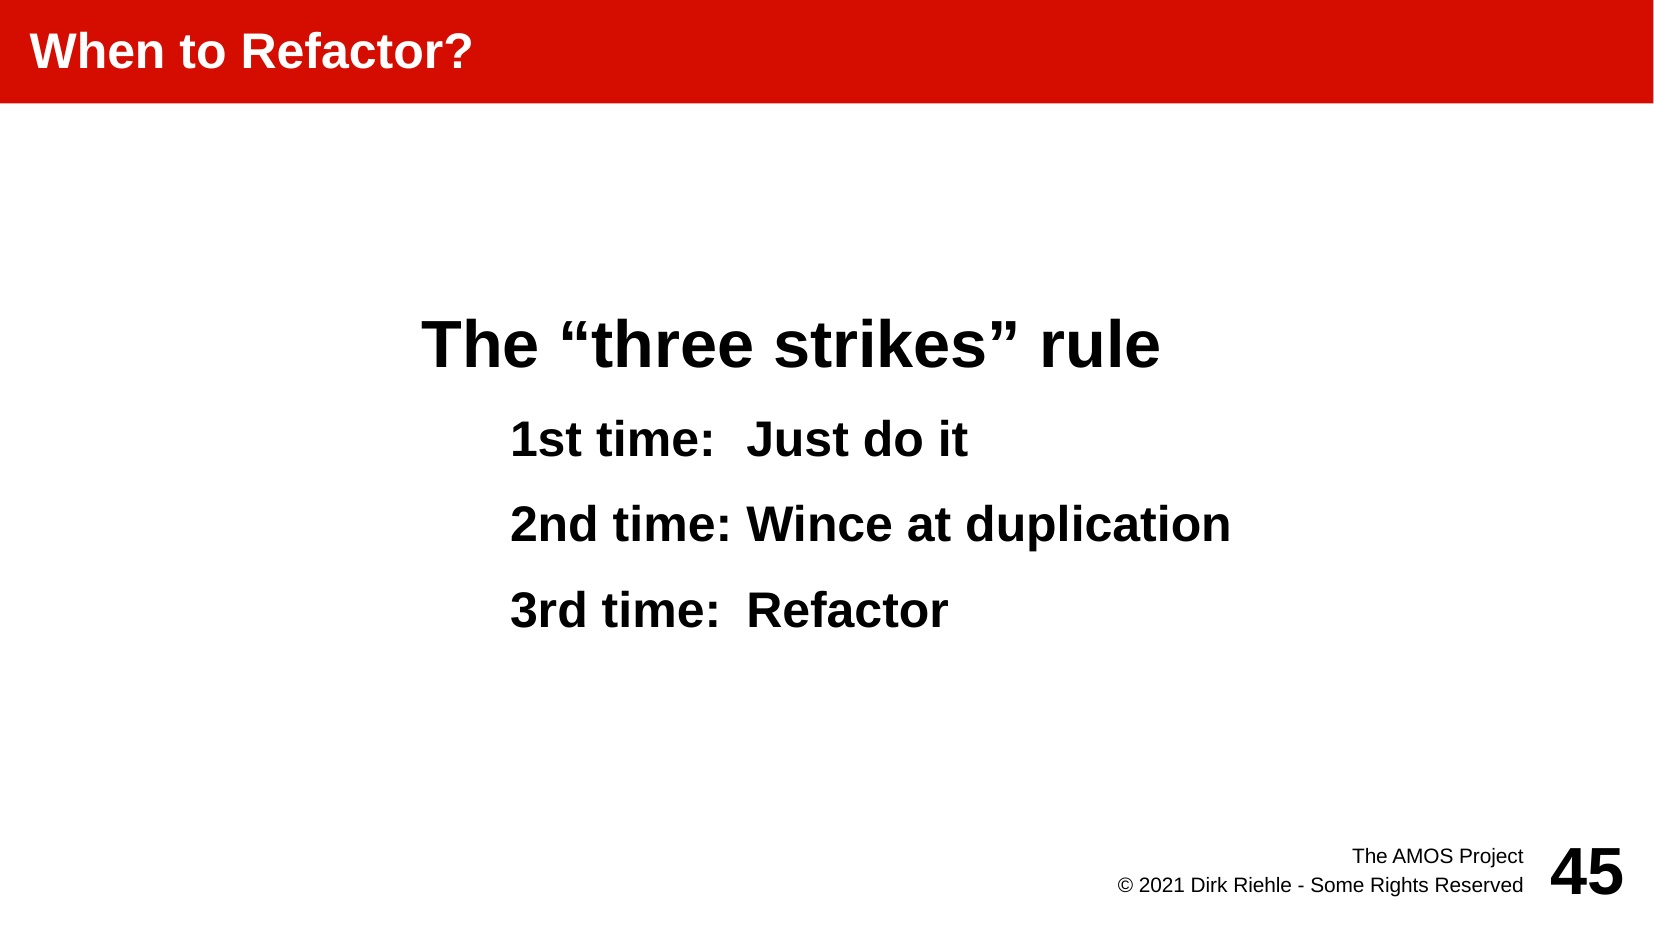

# When to Refactor?
The “three strikes” rule
1st time:	Just do it
2nd time:	Wince at duplication
3rd time:	Refactor
The AMOS Project
45
© 2021 Dirk Riehle - Some Rights Reserved